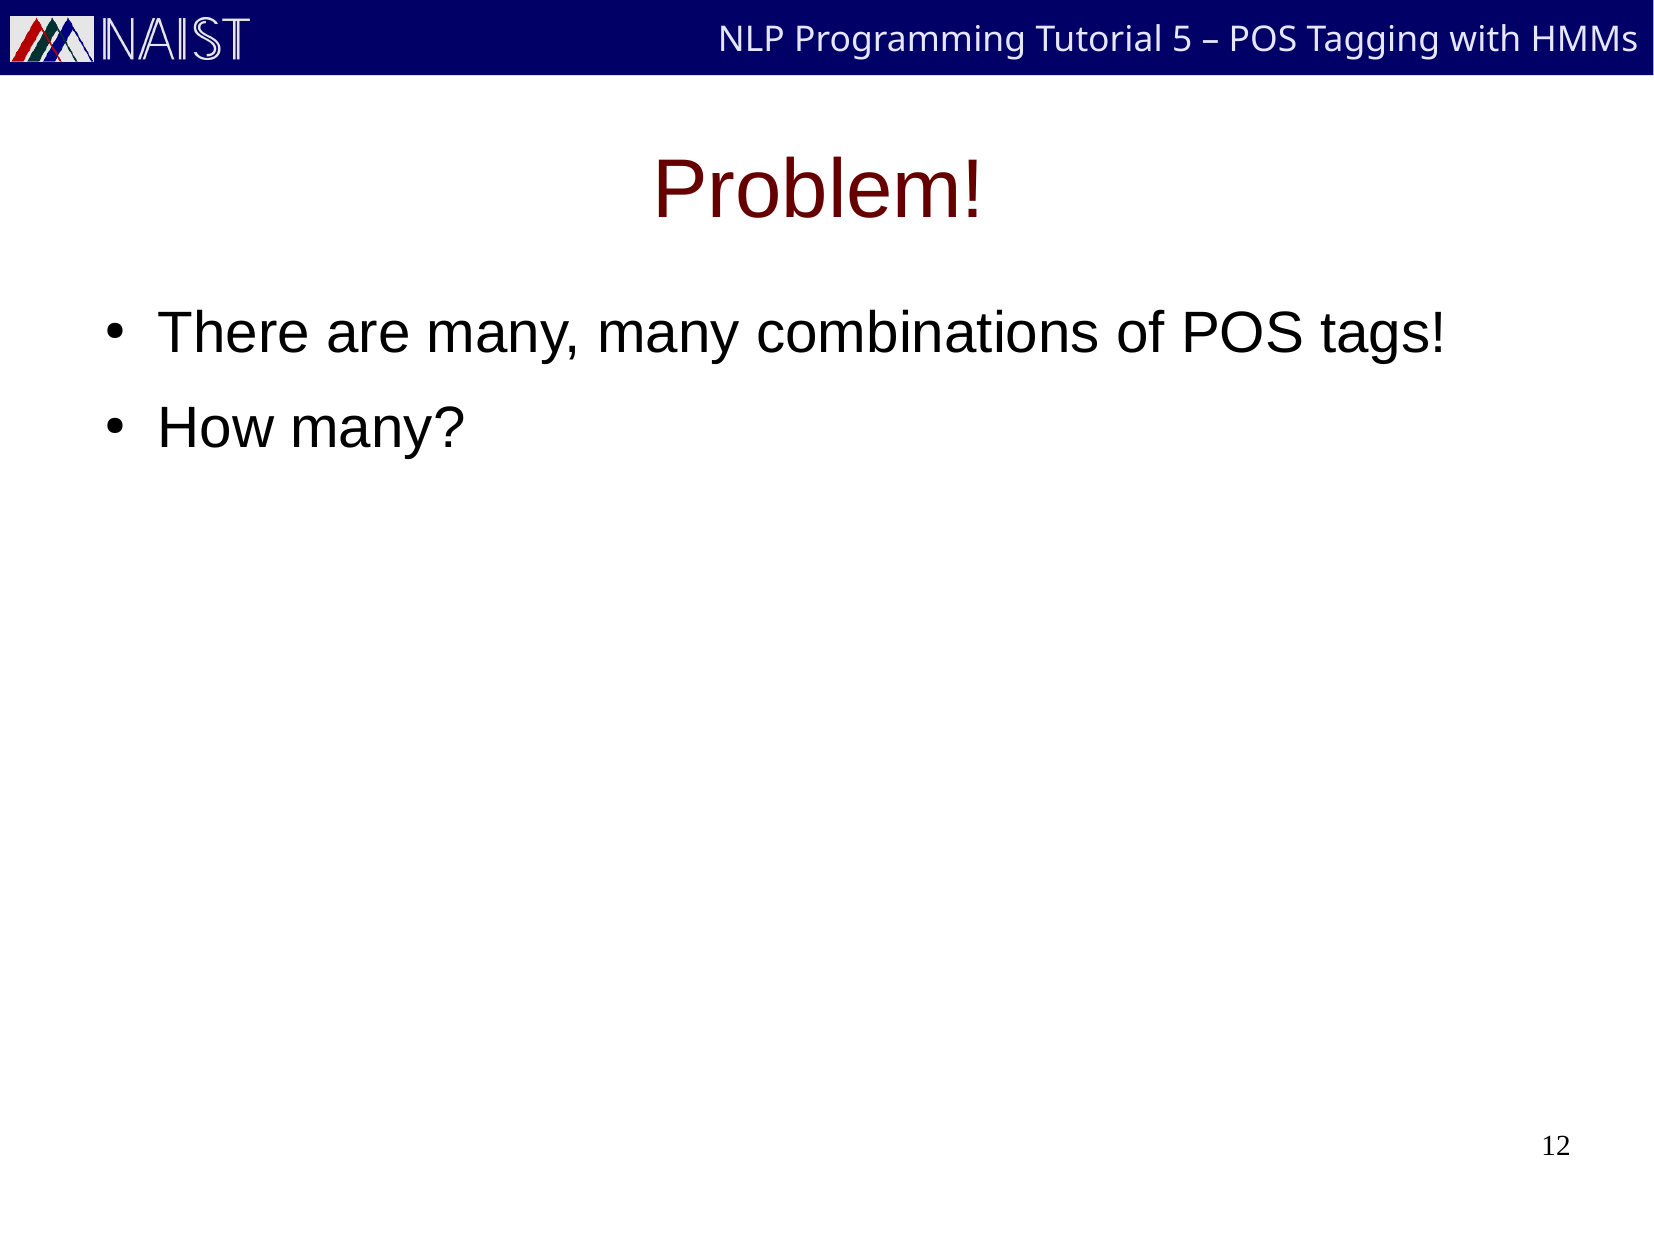

# Problem!
There are many, many combinations of POS tags!
How many?
12